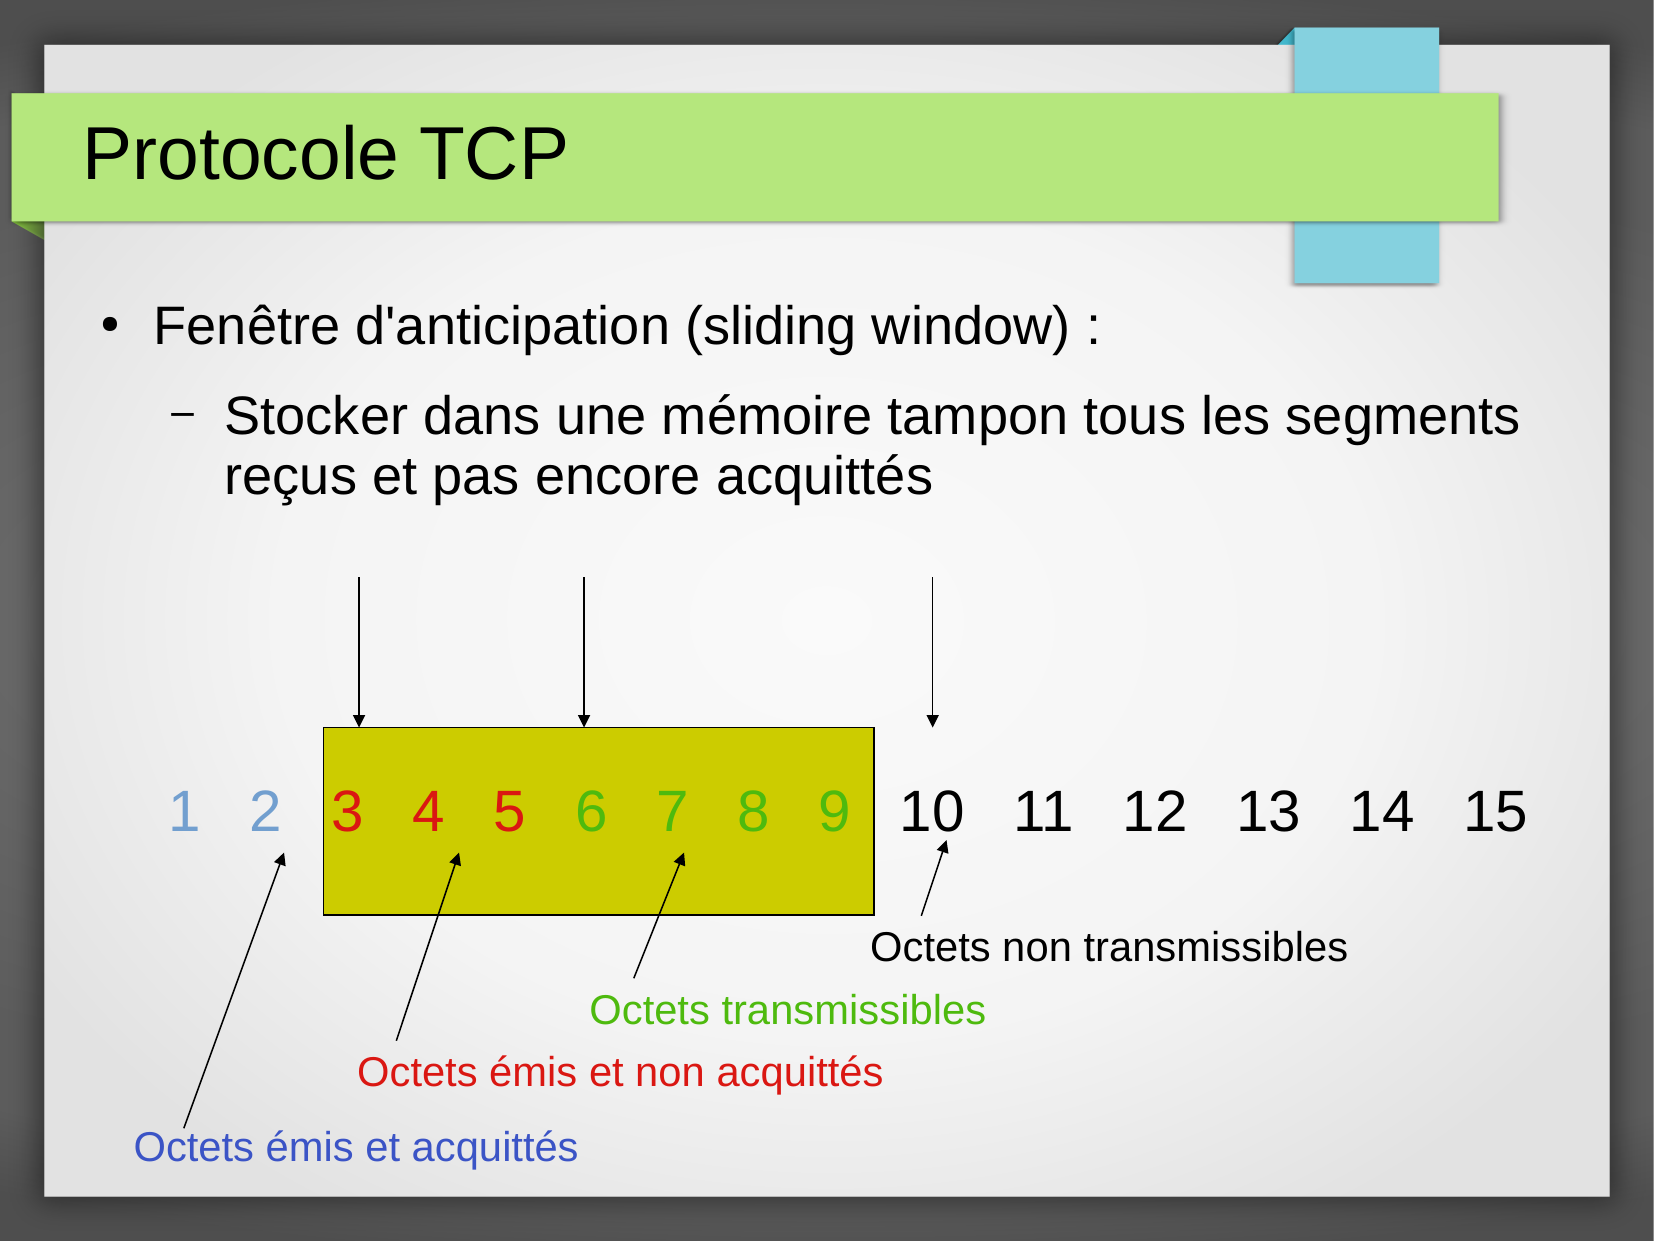

# Protocole TCP
Fenêtre d'anticipation (sliding window) :
Stocker dans une mémoire tampon tous les segments reçus et pas encore acquittés
1 2 3 4 5 6 7 8 9 10 11 12 13 14 15
Octets non transmissibles
Octets transmissibles
Octets émis et non acquittés
Octets émis et acquittés